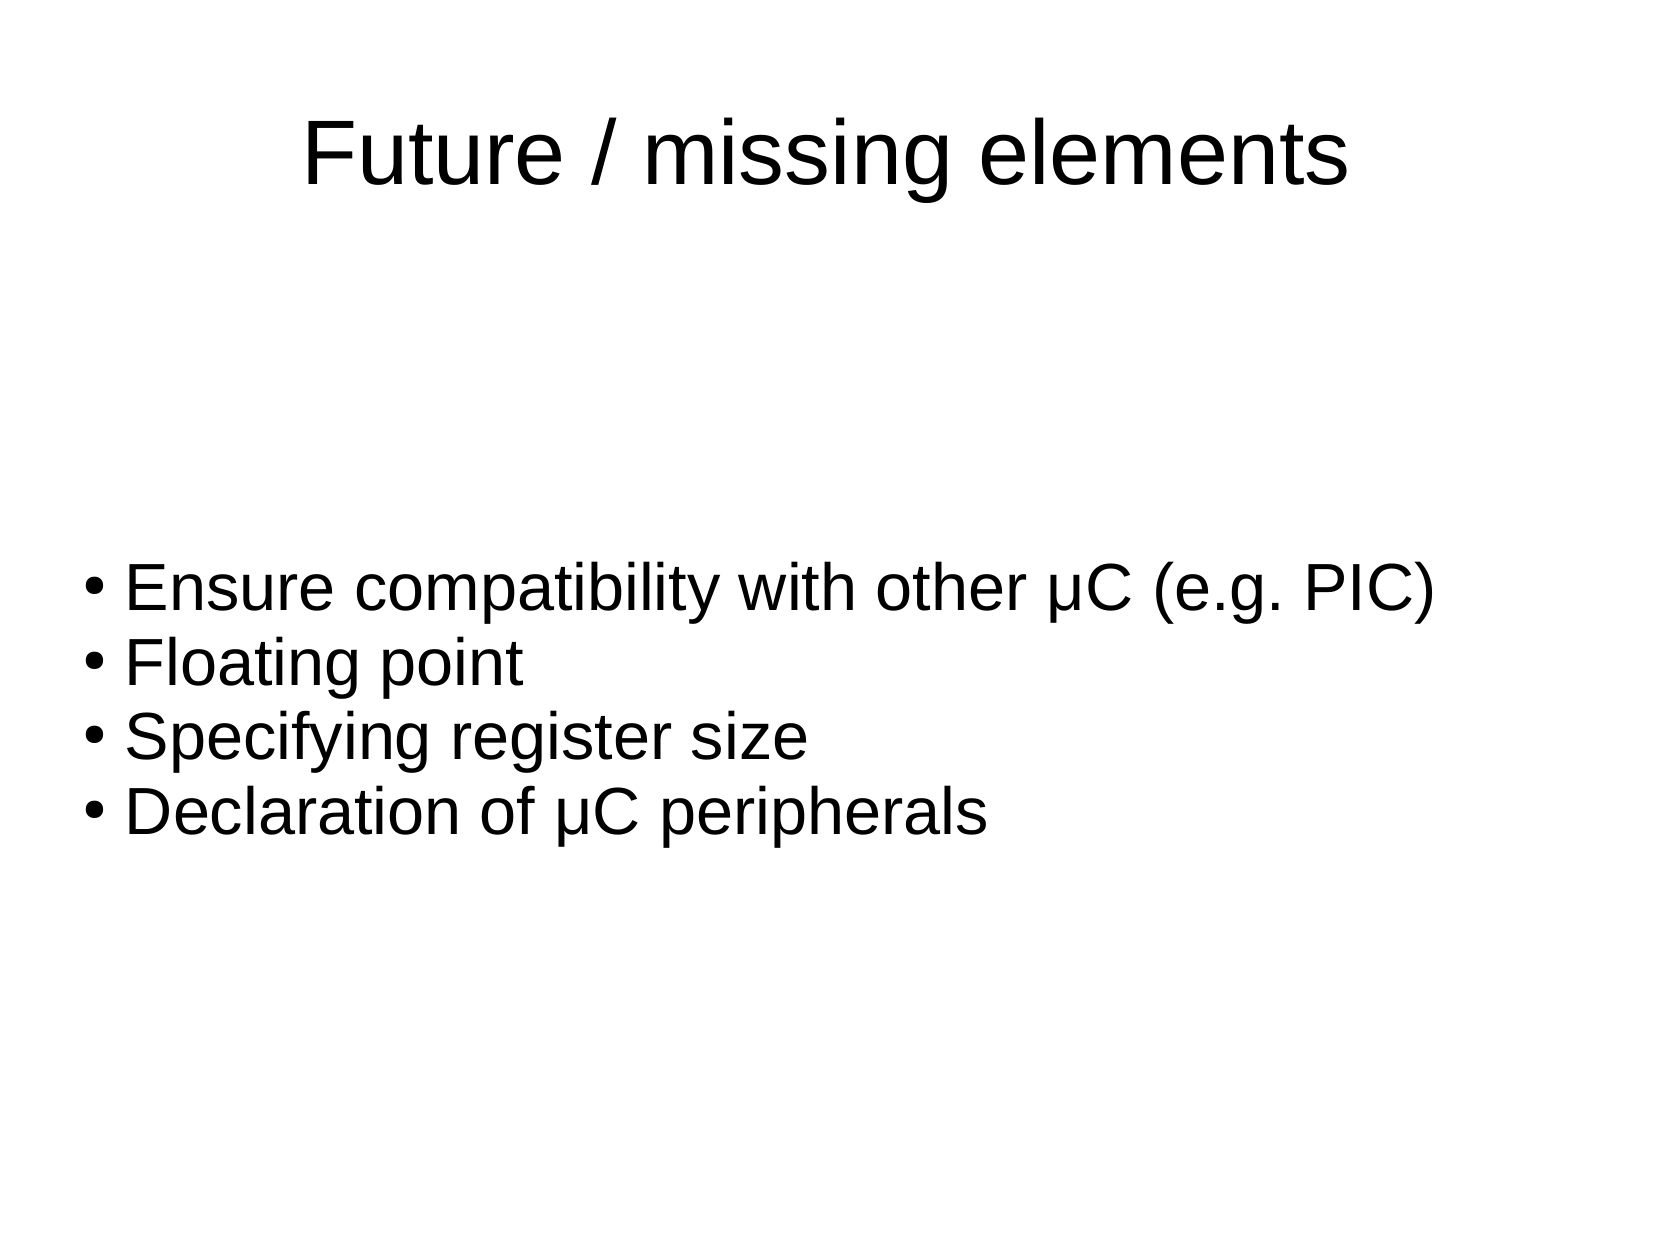

# Future / missing elements
 Ensure compatibility with other μC (e.g. PIC)
 Floating point
 Specifying register size
 Declaration of μC peripherals